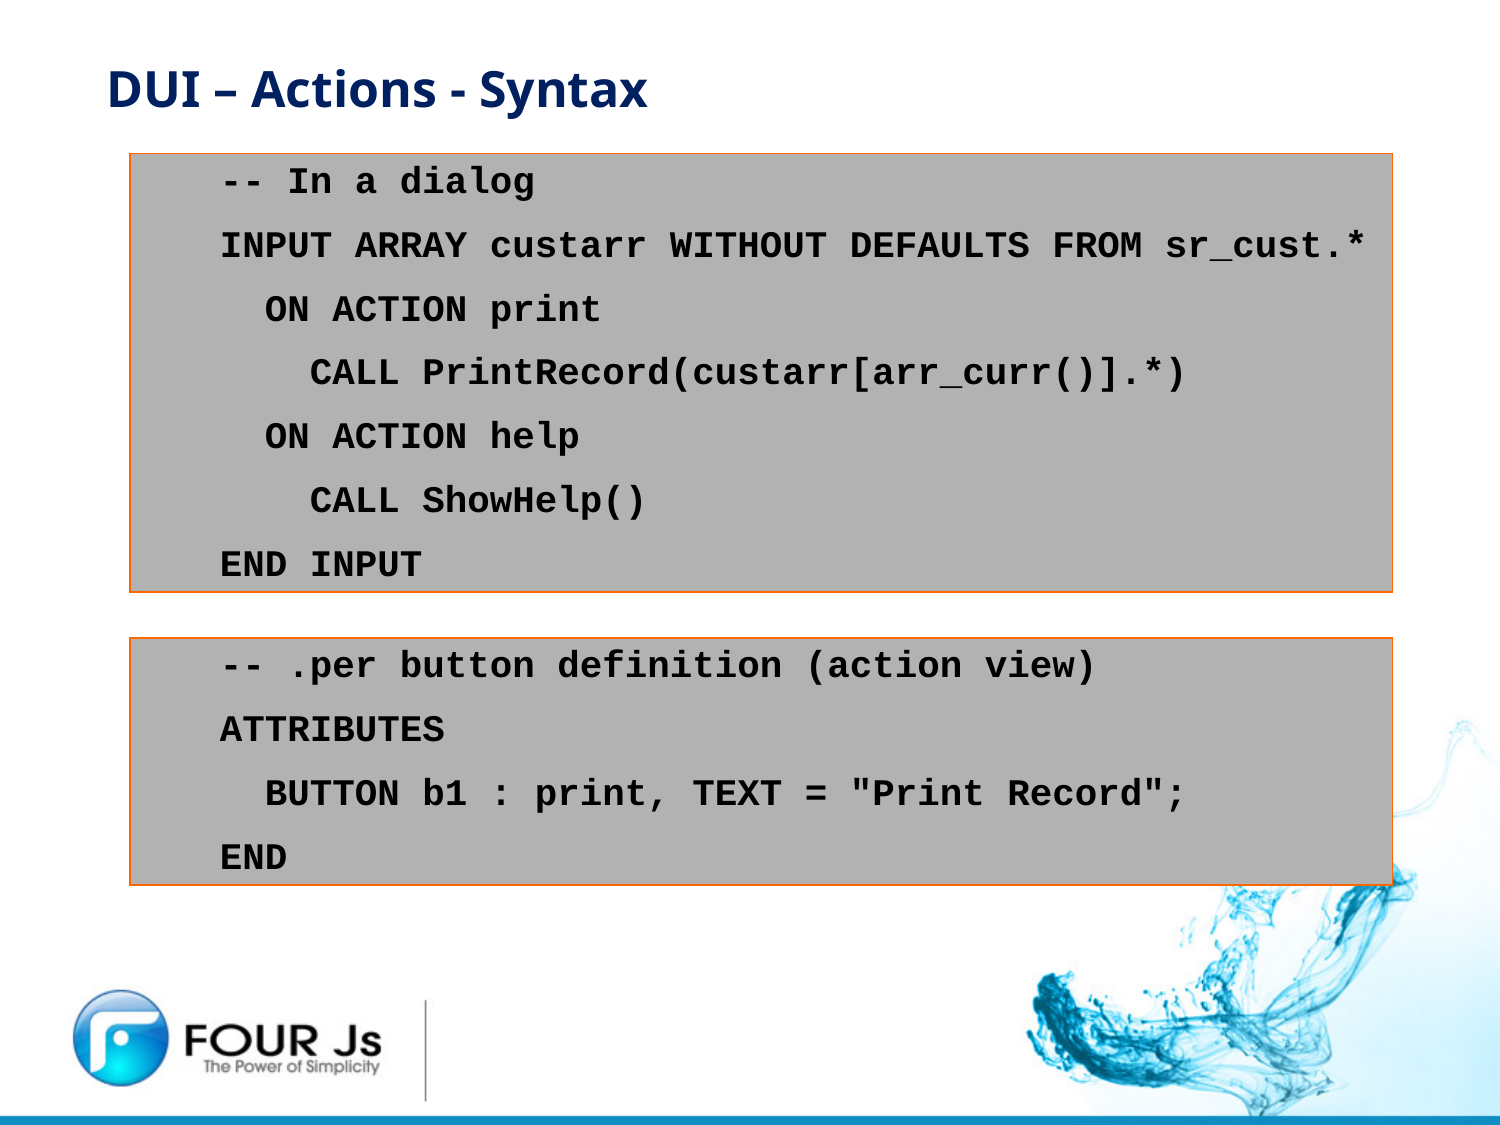

# DUI – Actions - Syntax
-- In a dialog
INPUT ARRAY custarr WITHOUT DEFAULTS FROM sr_cust.*
 ON ACTION print
 CALL PrintRecord(custarr[arr_curr()].*)
 ON ACTION help
 CALL ShowHelp()
END INPUT
-- .per button definition (action view)
ATTRIBUTES
 BUTTON b1 : print, TEXT = "Print Record";
END